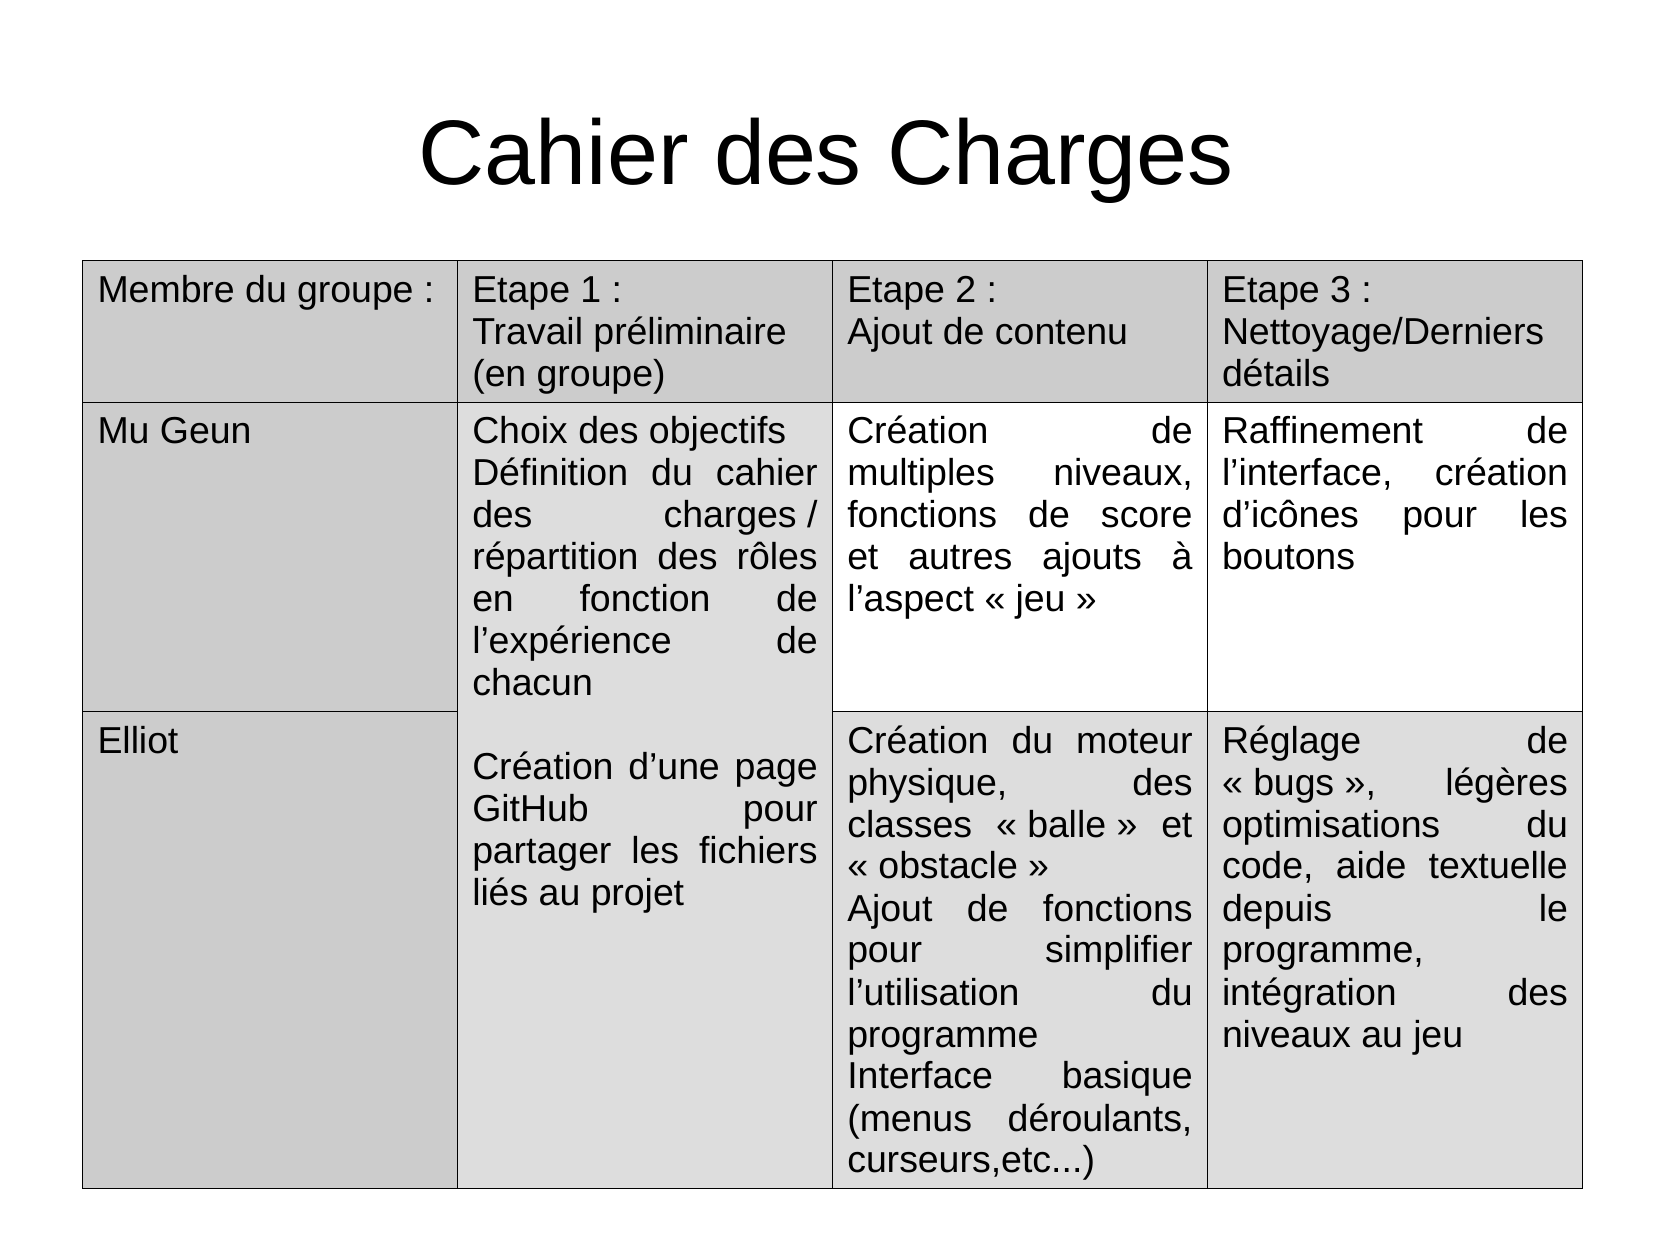

# Cahier des Charges
| Membre du groupe : | Etape 1 : Travail préliminaire (en groupe) | Etape 2 : Ajout de contenu | Etape 3 : Nettoyage/Derniers détails |
| --- | --- | --- | --- |
| Mu Geun | Choix des objectifs Définition du cahier des charges / répartition des rôles en fonction de l’expérience de chacun Création d’une page GitHub pour partager les fichiers liés au projet | Création de multiples niveaux, fonctions de score et autres ajouts à l’aspect « jeu » | Raffinement de l’interface, création d’icônes pour les boutons |
| Elliot | | Création du moteur physique, des classes « balle » et « obstacle » Ajout de fonctions pour simplifier l’utilisation du programme Interface basique (menus déroulants, curseurs,etc...) | Réglage de « bugs », légères optimisations du code, aide textuelle depuis le programme, intégration des niveaux au jeu |